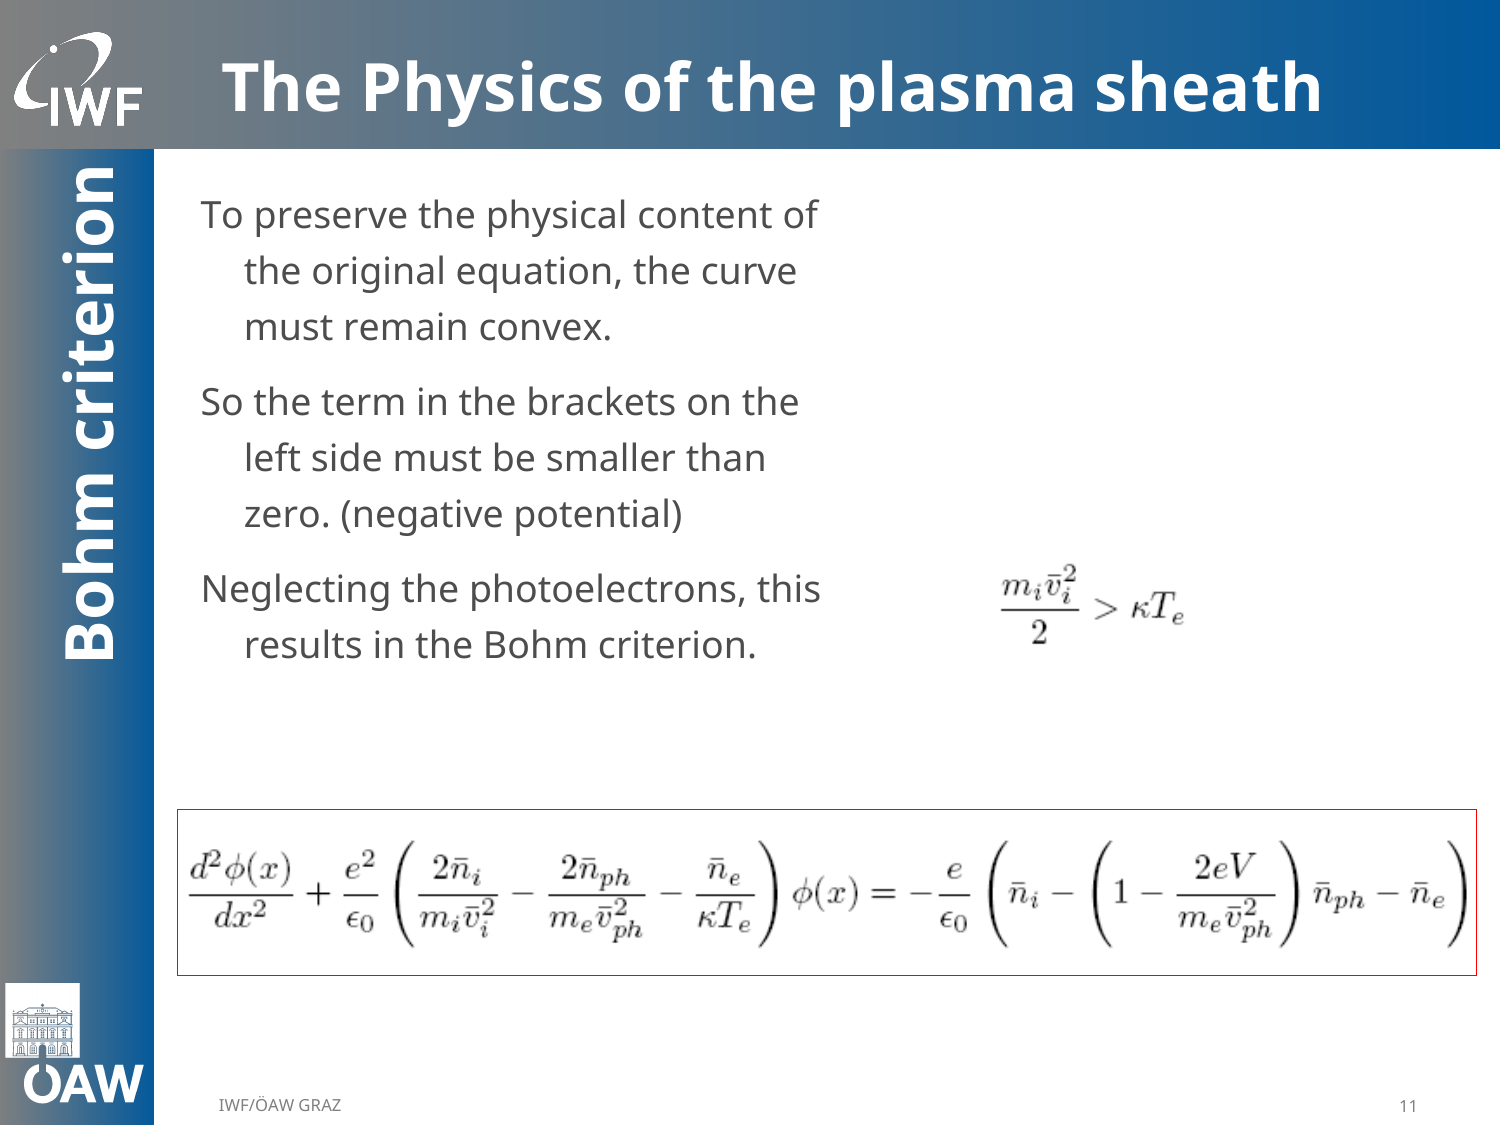

The Physics of the plasma sheath
# To preserve the physical content of the original equation, the curve must remain convex.
So the term in the brackets on the left side must be smaller than zero. (negative potential)
Neglecting the photoelectrons, this results in the Bohm criterion.
Bohm criterion
IWF/ÖAW GRAZ
11